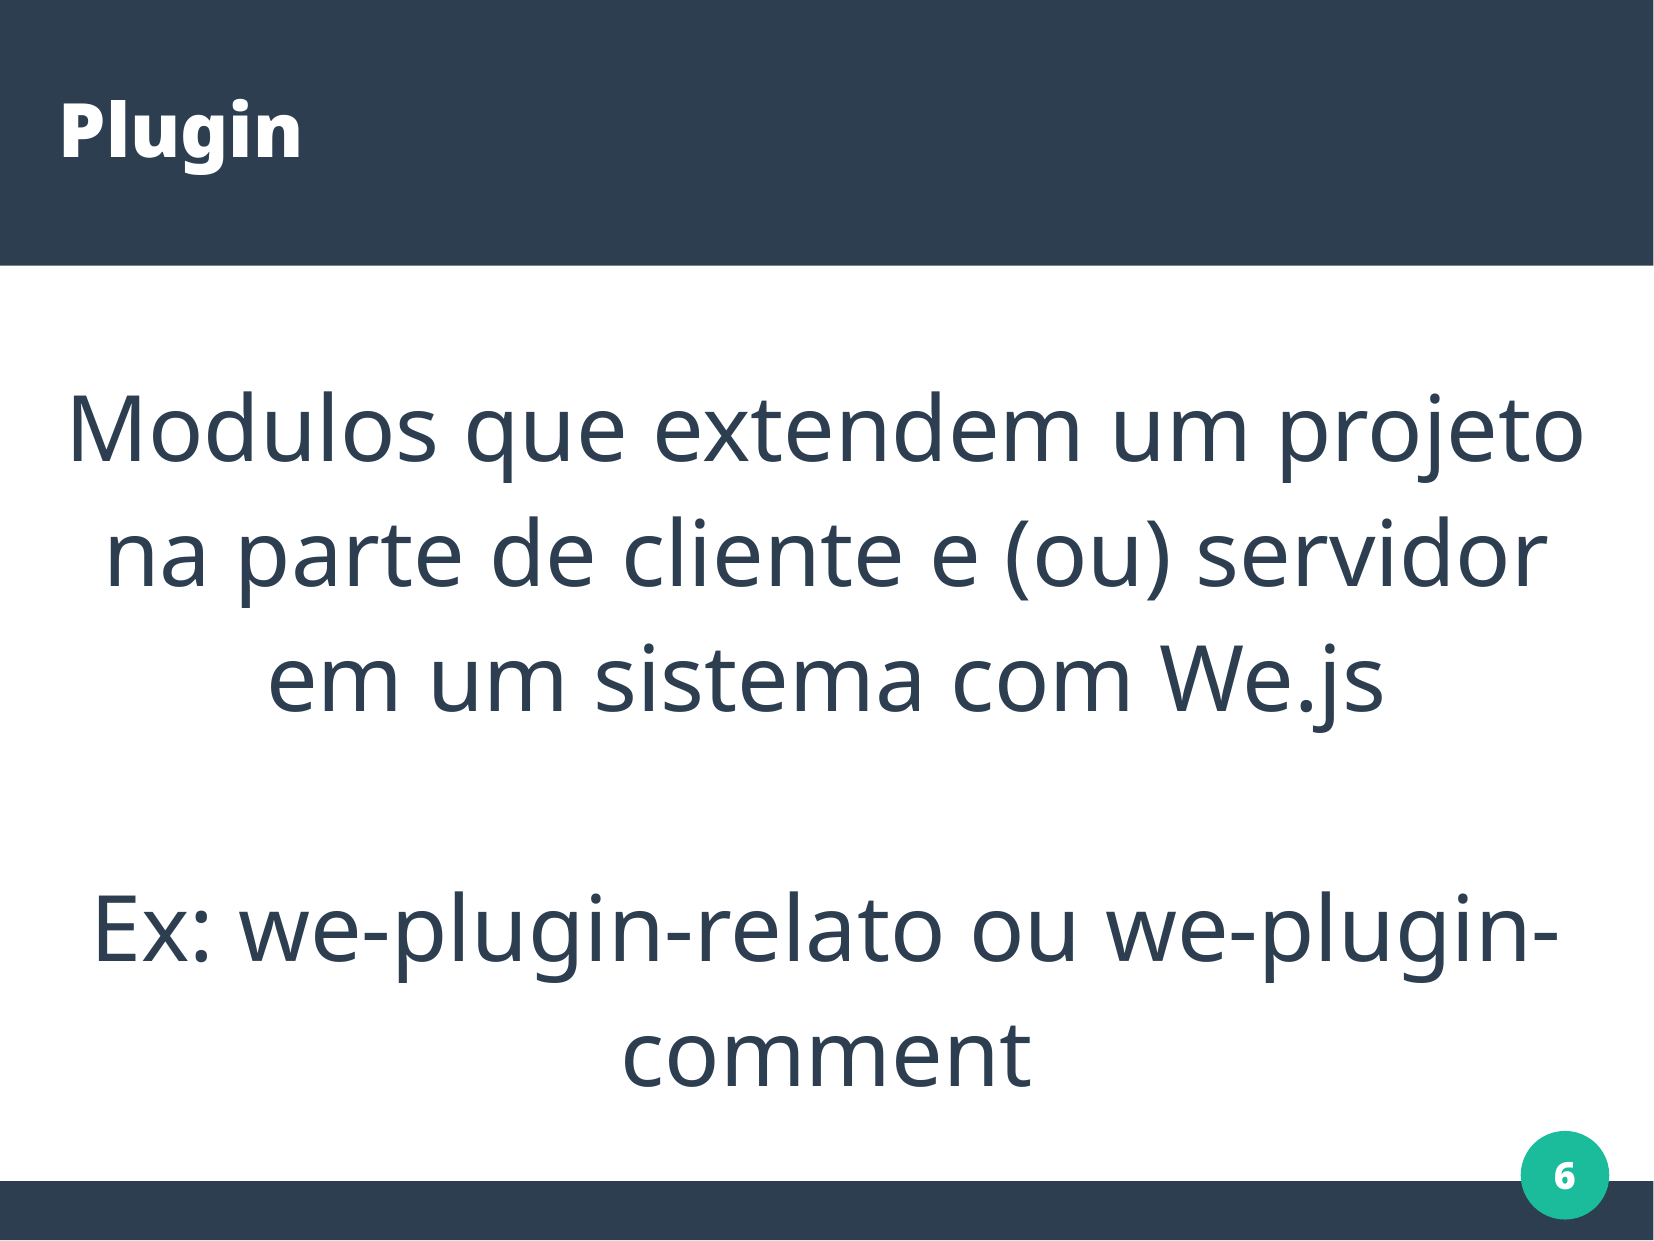

# Plugin
Modulos que extendem um projeto na parte de cliente e (ou) servidor em um sistema com We.js
Ex: we-plugin-relato ou we-plugin-comment
6